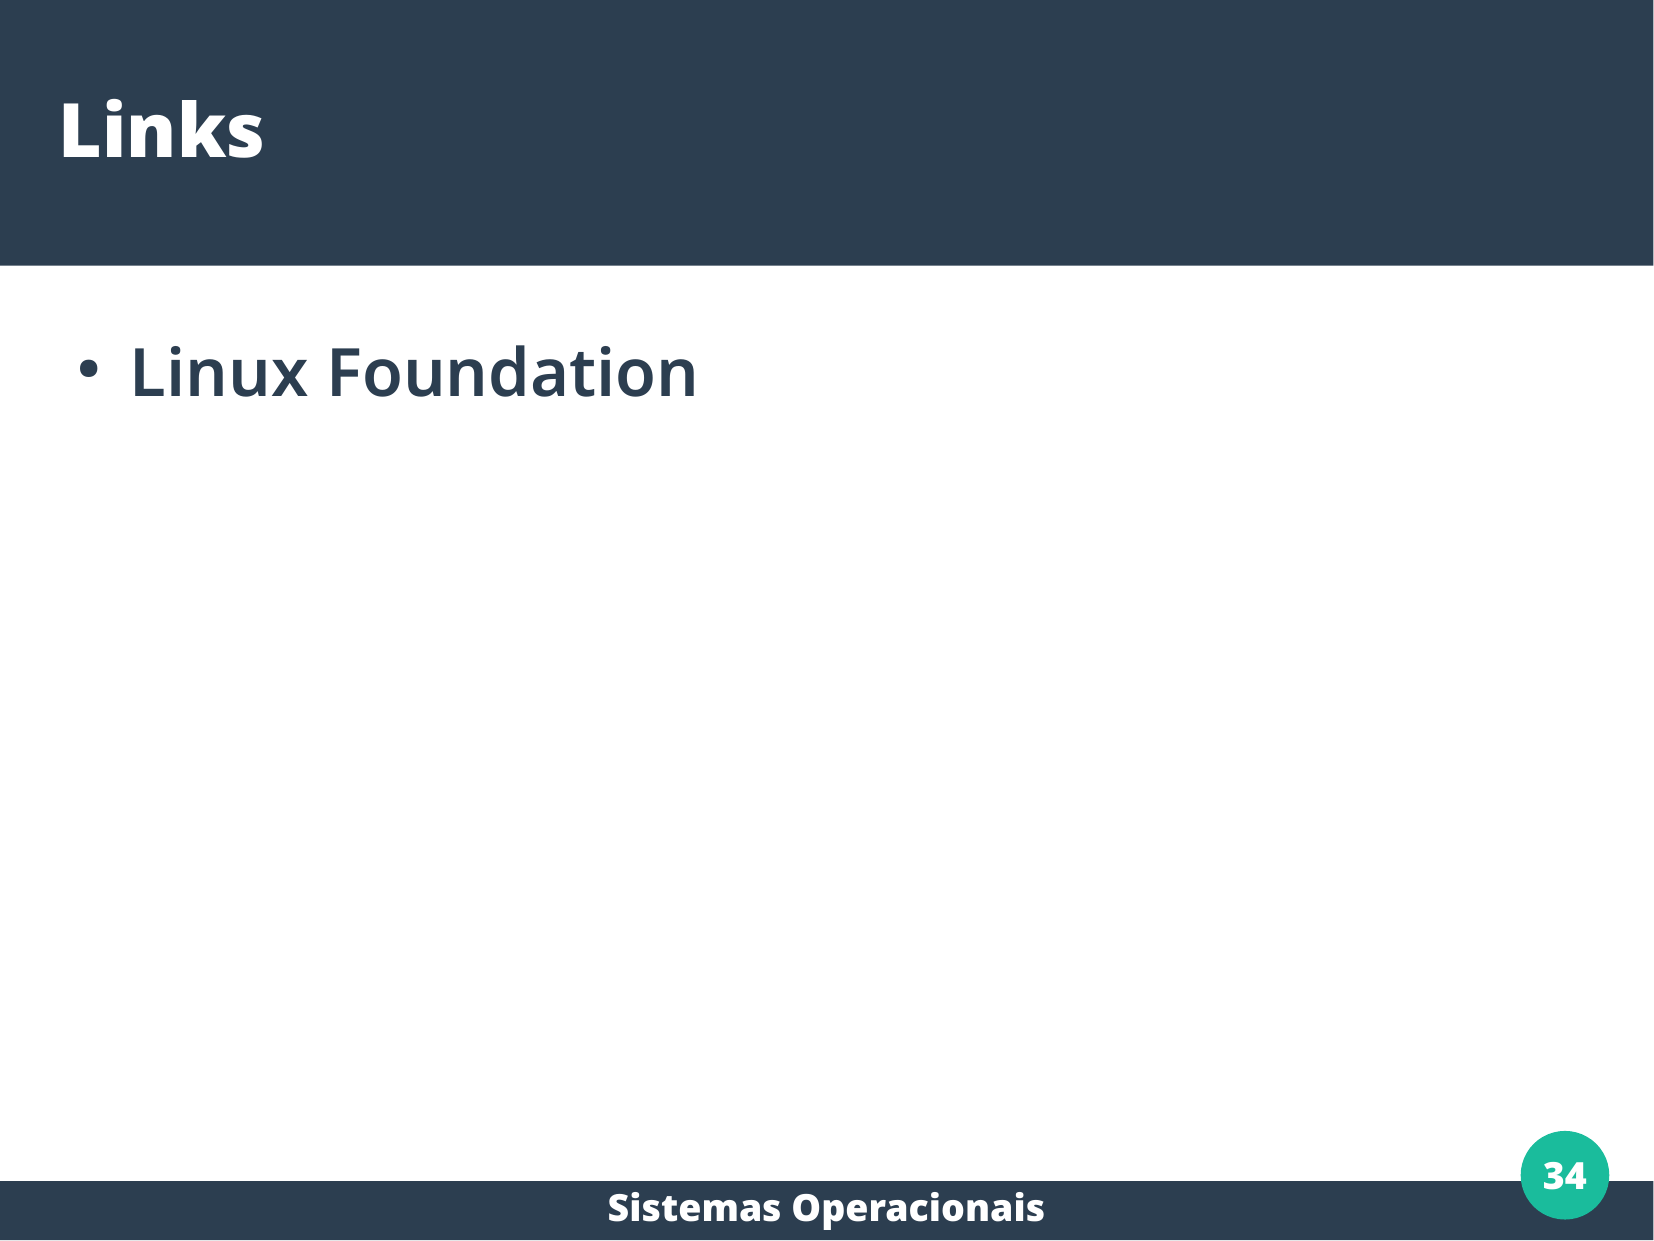

# Links
Linux Foundation
34
Sistemas Operacionais